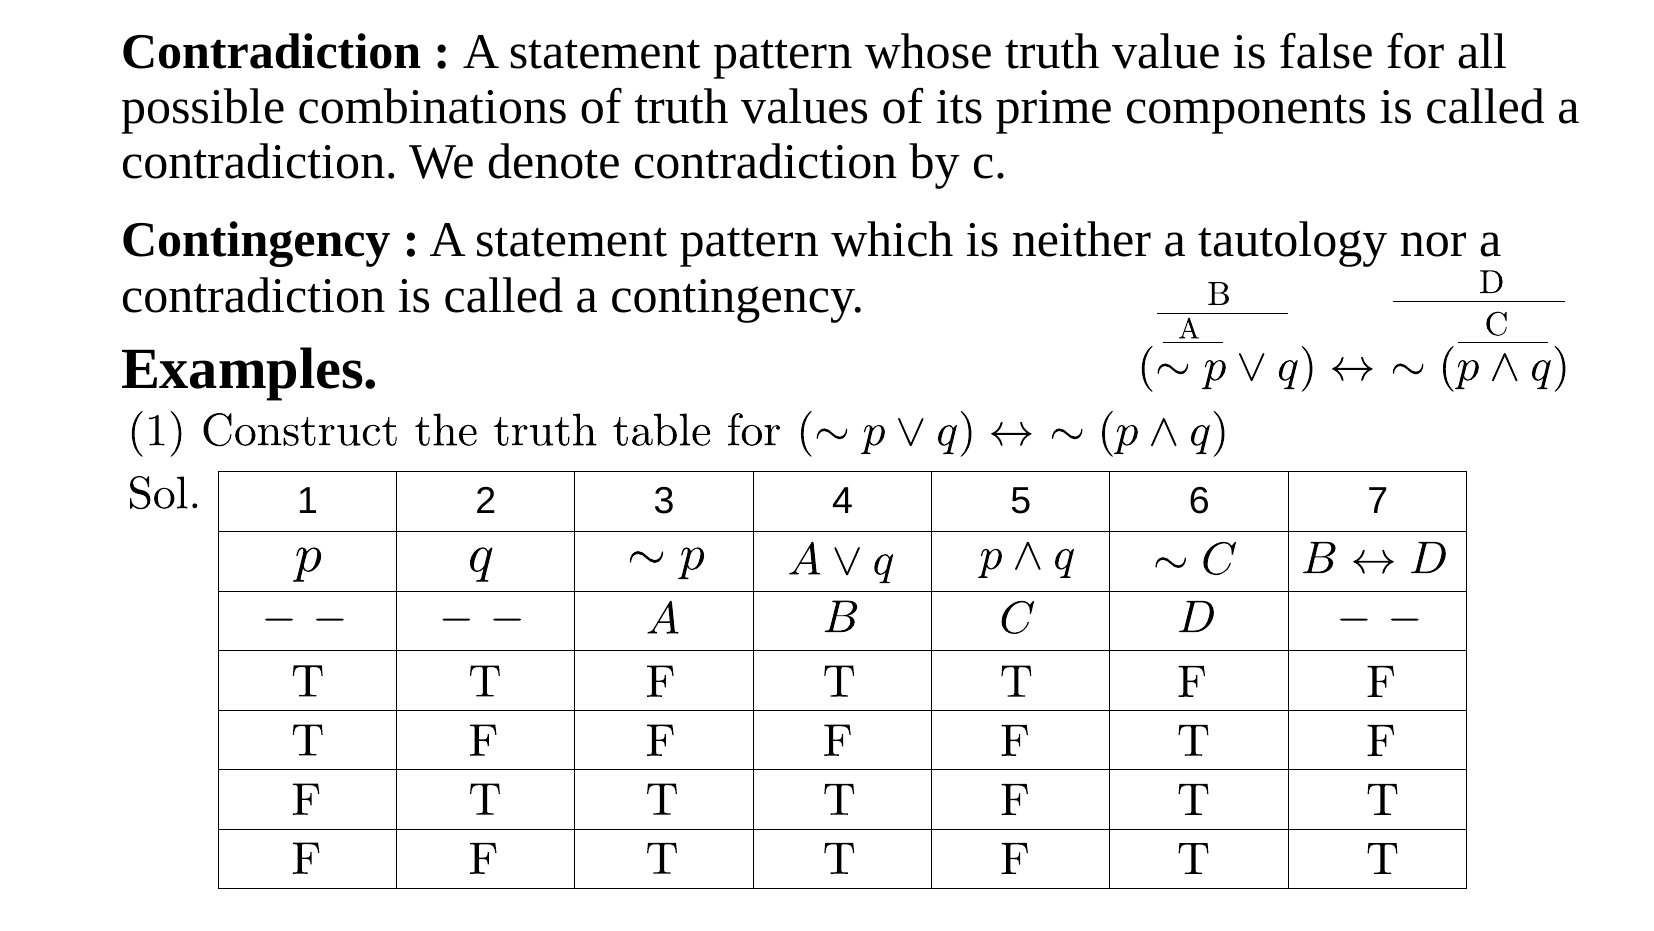

# Contradiction : A statement pattern whose truth value is false for all
	possible combinations of truth values of its prime components is called a
	contradiction. We denote contradiction by c.
	Contingency : A statement pattern which is neither a tautology nor a
	contradiction is called a contingency.
	Examples.
| 1 | 2 | 3 | 4 | 5 | 6 | 7 |
| --- | --- | --- | --- | --- | --- | --- |
| | | | | | | |
| | | | | | | |
| | | | | | | |
| | | | | | | |
| | | | | | | |
| | | | | | | |